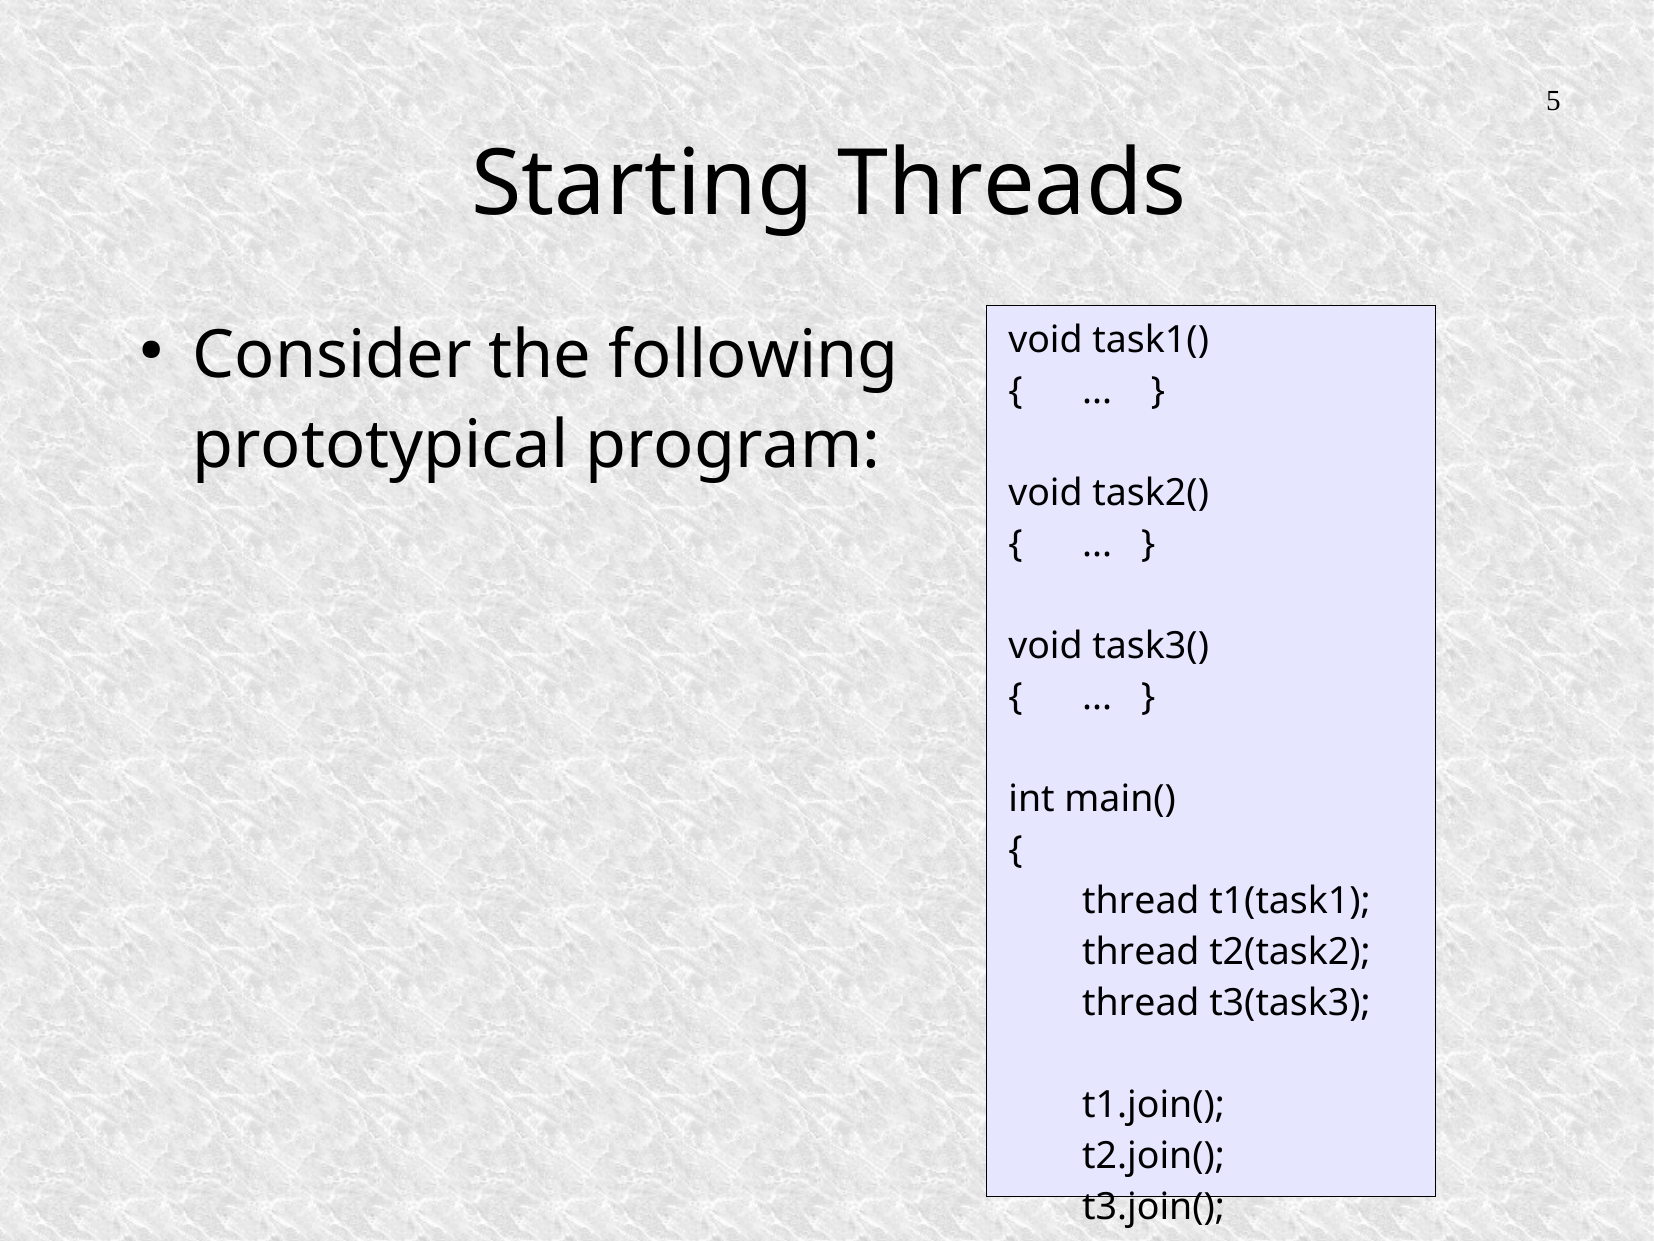

# Starting Threads
5
Consider the following
prototypical program:
void task1()
{ 	... }
void task2()
{ 	... }
void task3()
{ 	... }
int main()
{
	thread t1(task1);
	thread t2(task2);
	thread t3(task3);
	t1.join();
	t2.join();
	t3.join();
}